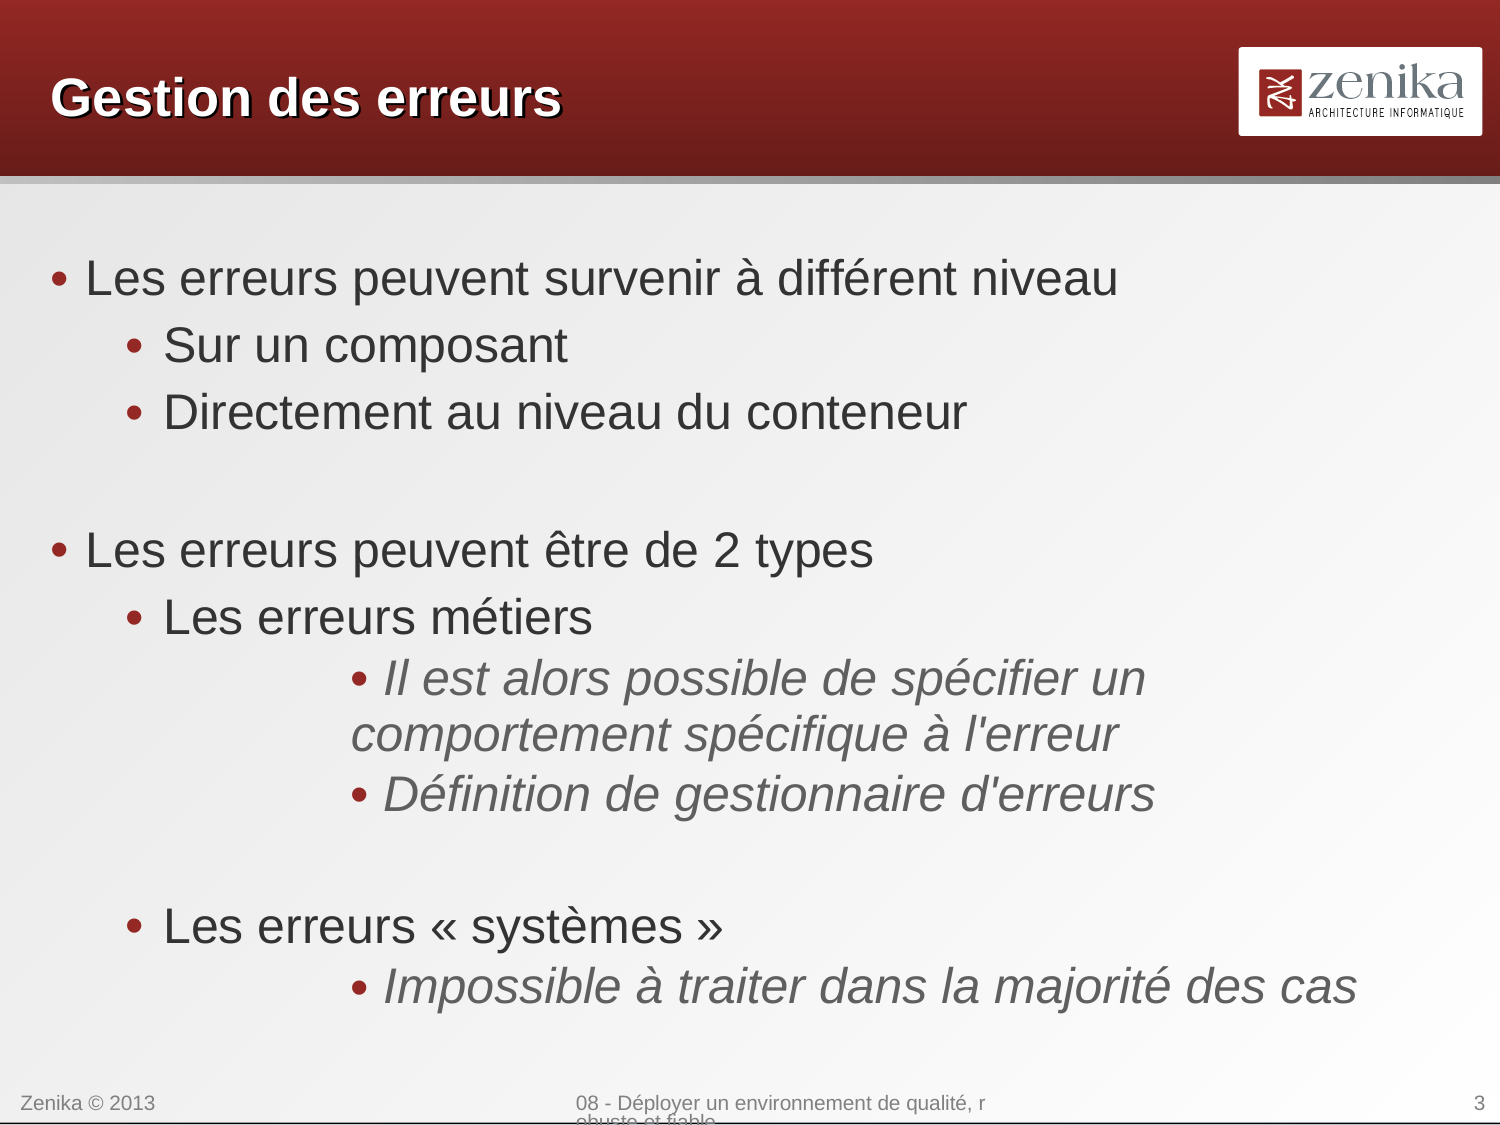

# Gestion des erreurs
Les erreurs peuvent survenir à différent niveau
Sur un composant
Directement au niveau du conteneur
Les erreurs peuvent être de 2 types
Les erreurs métiers
 Il est alors possible de spécifier un comportement spécifique à l'erreur
 Définition de gestionnaire d'erreurs
Les erreurs « systèmes »
 Impossible à traiter dans la majorité des cas